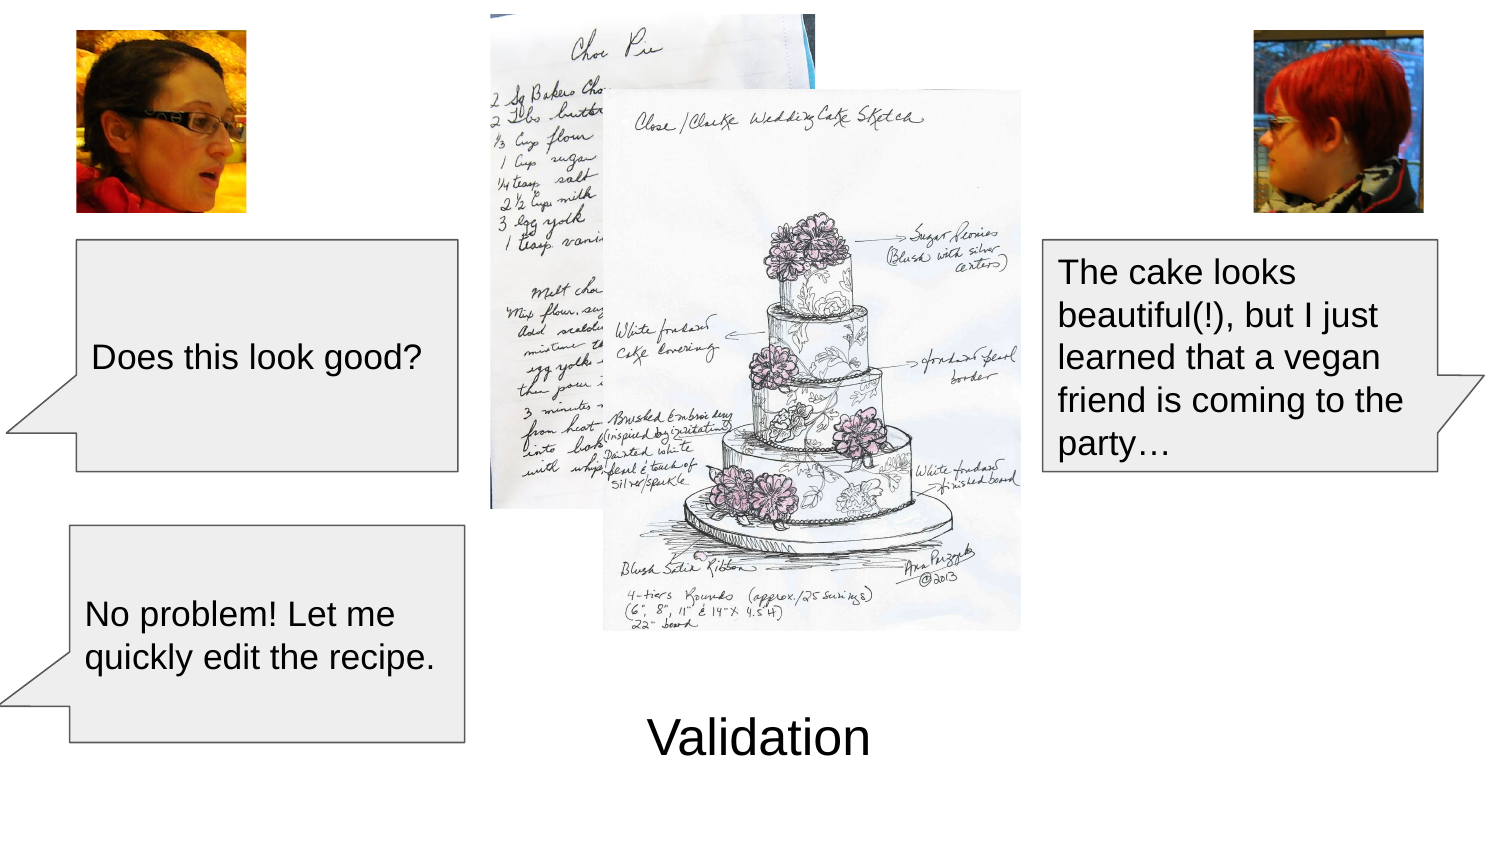

Does this look good?
The cake looks beautiful(!), but I just learned that a vegan friend is coming to the party…
No problem! Let me quickly edit the recipe.
Validation